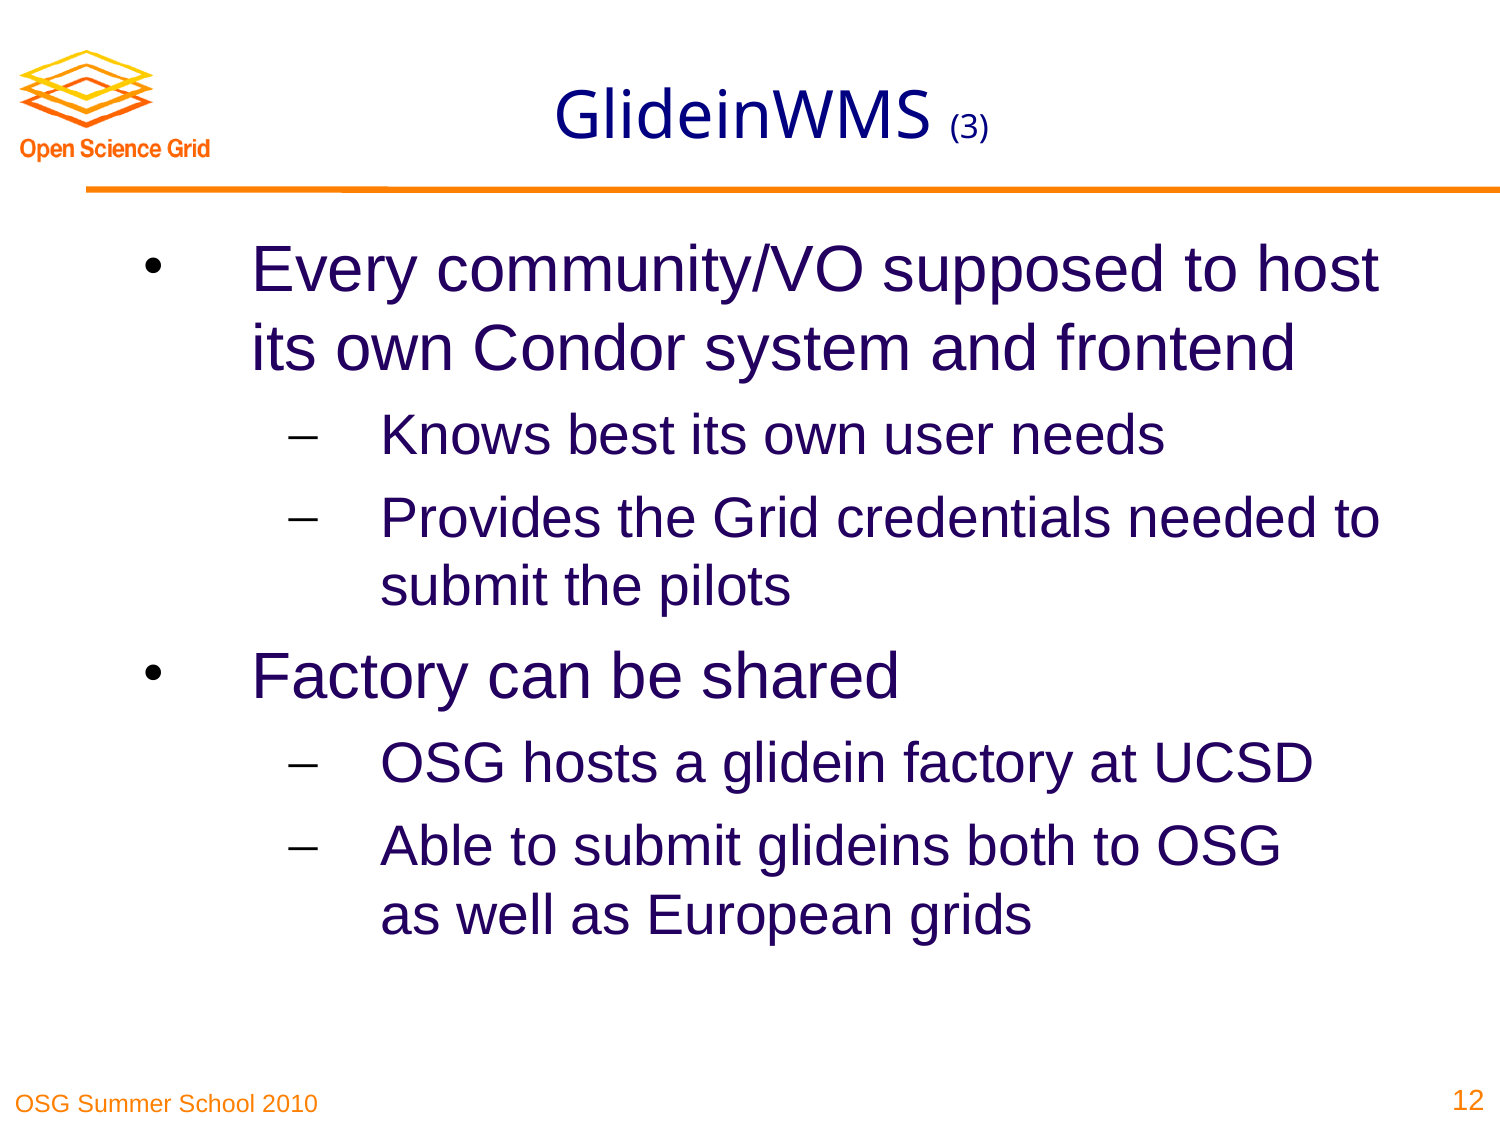

# GlideinWMS (3)
Every community/VO supposed to host its own Condor system and frontend
Knows best its own user needs
Provides the Grid credentials needed to submit the pilots
Factory can be shared
OSG hosts a glidein factory at UCSD
Able to submit glideins both to OSG
as well as European grids
12